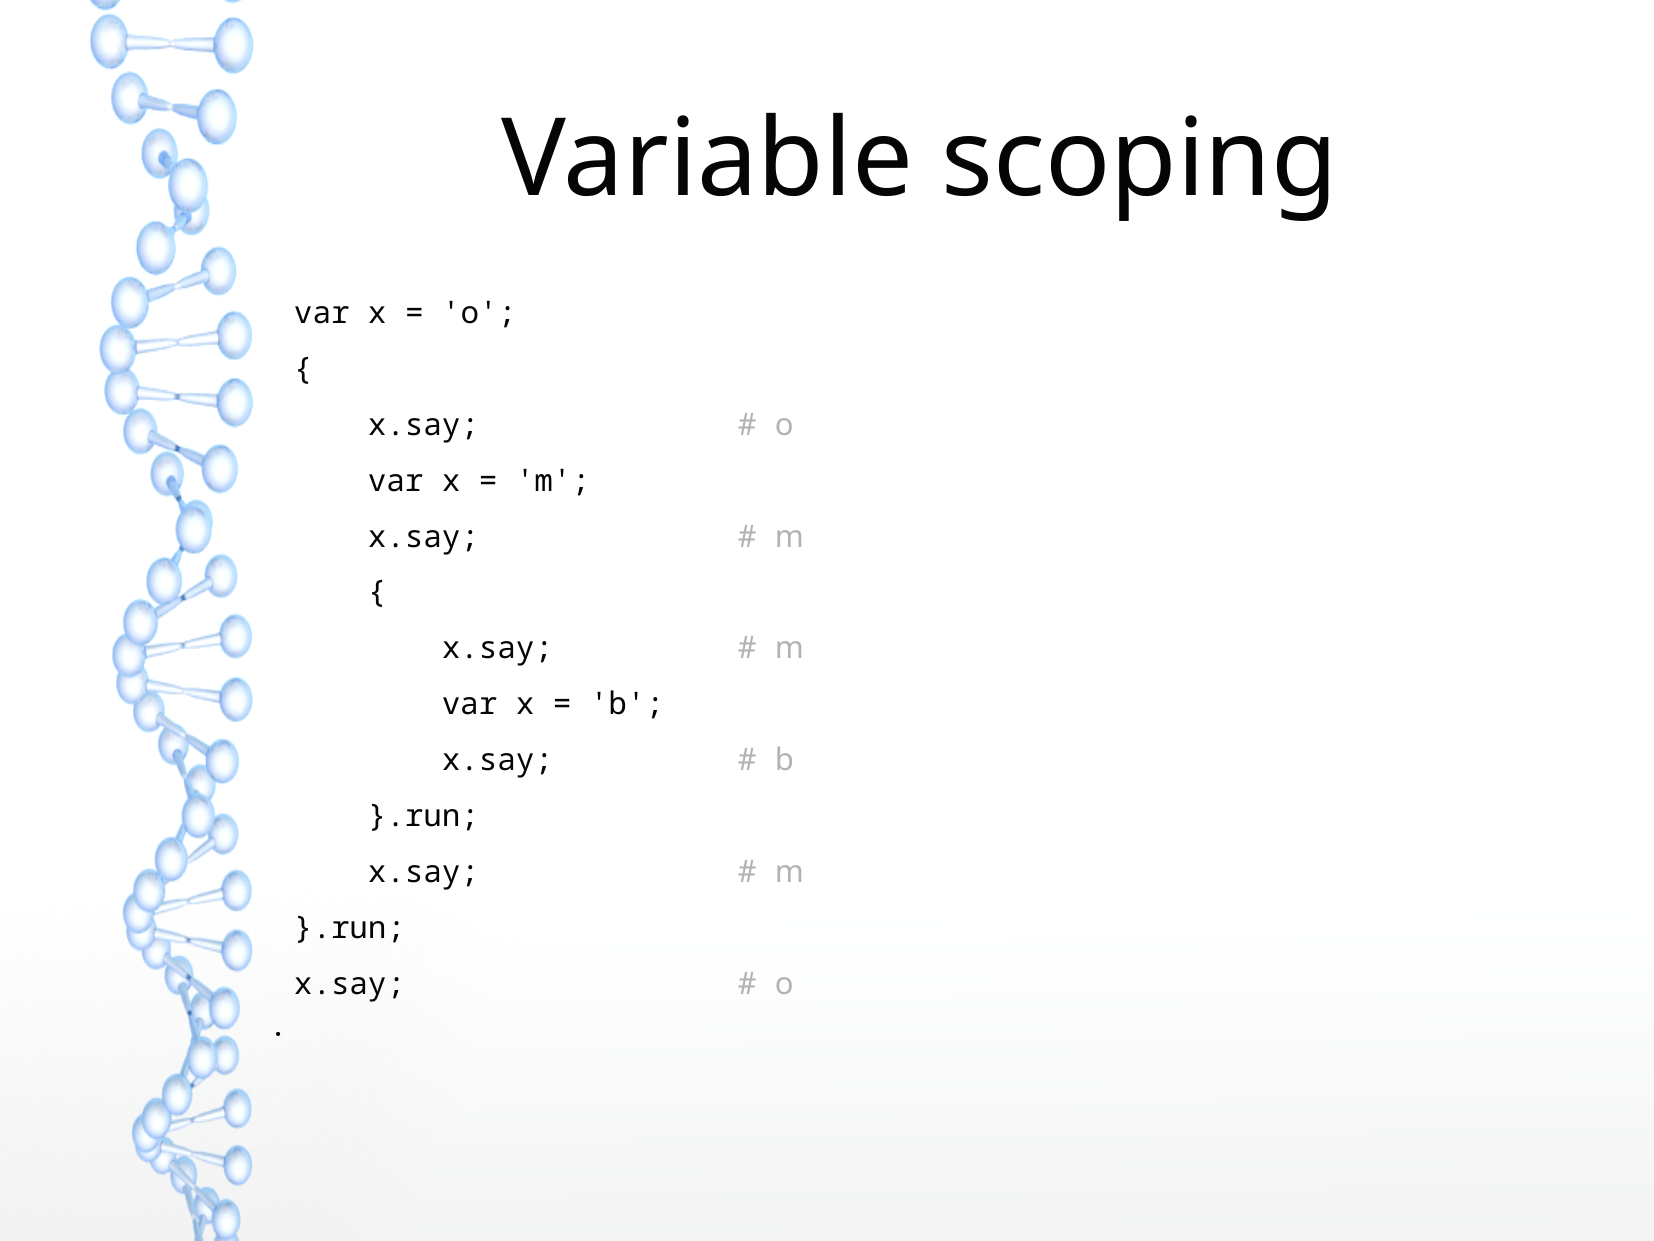

# Variable scoping
var x = 'o';
{
 x.say; # o
 var x = 'm';
 x.say; # m
 {
 x.say; # m
 var x = 'b';
 x.say; # b
 }.run;
 x.say; # m
}.run;
x.say; # o